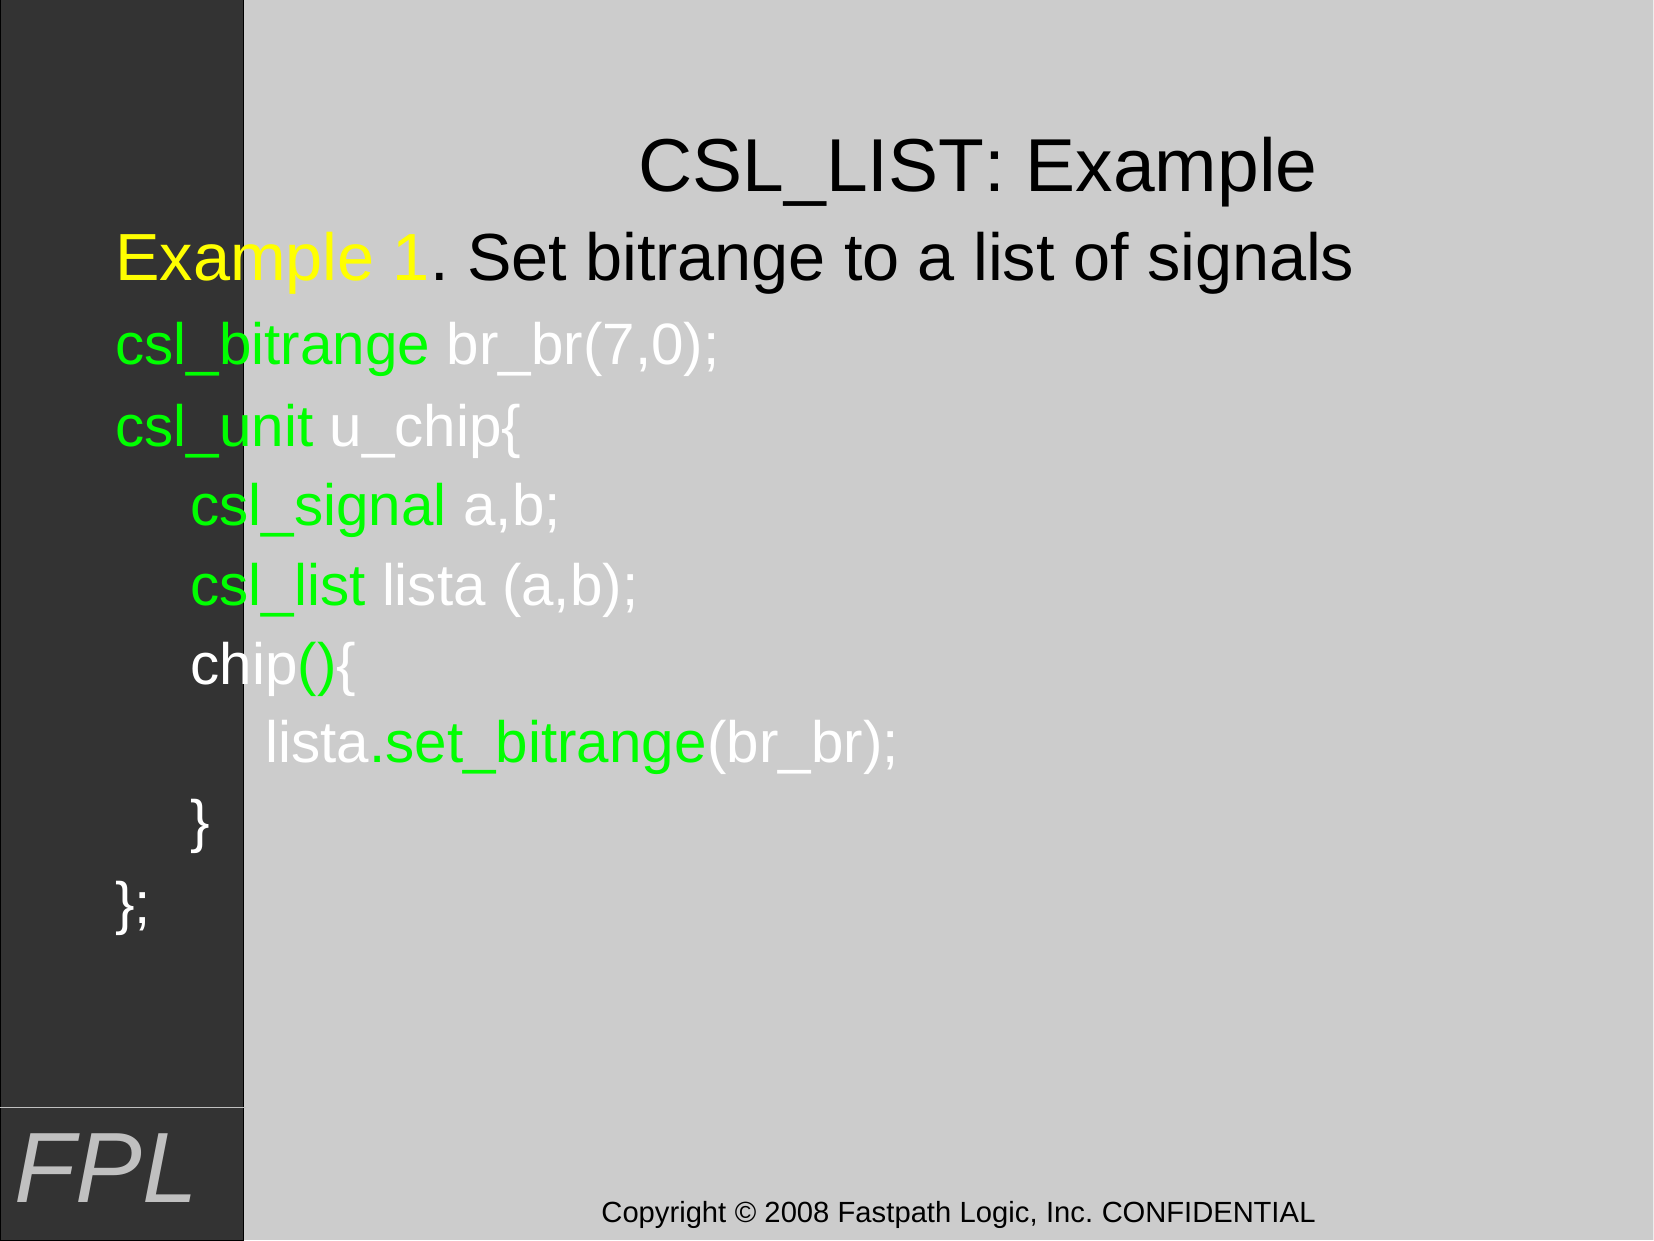

# CSL_LIST: Example
Example 1. Set bitrange to a list of signals
csl_bitrange br_br(7,0);
csl_unit u_chip{
csl_signal a,b;
csl_list lista (a,b);
chip(){
lista.set_bitrange(br_br);
}
};